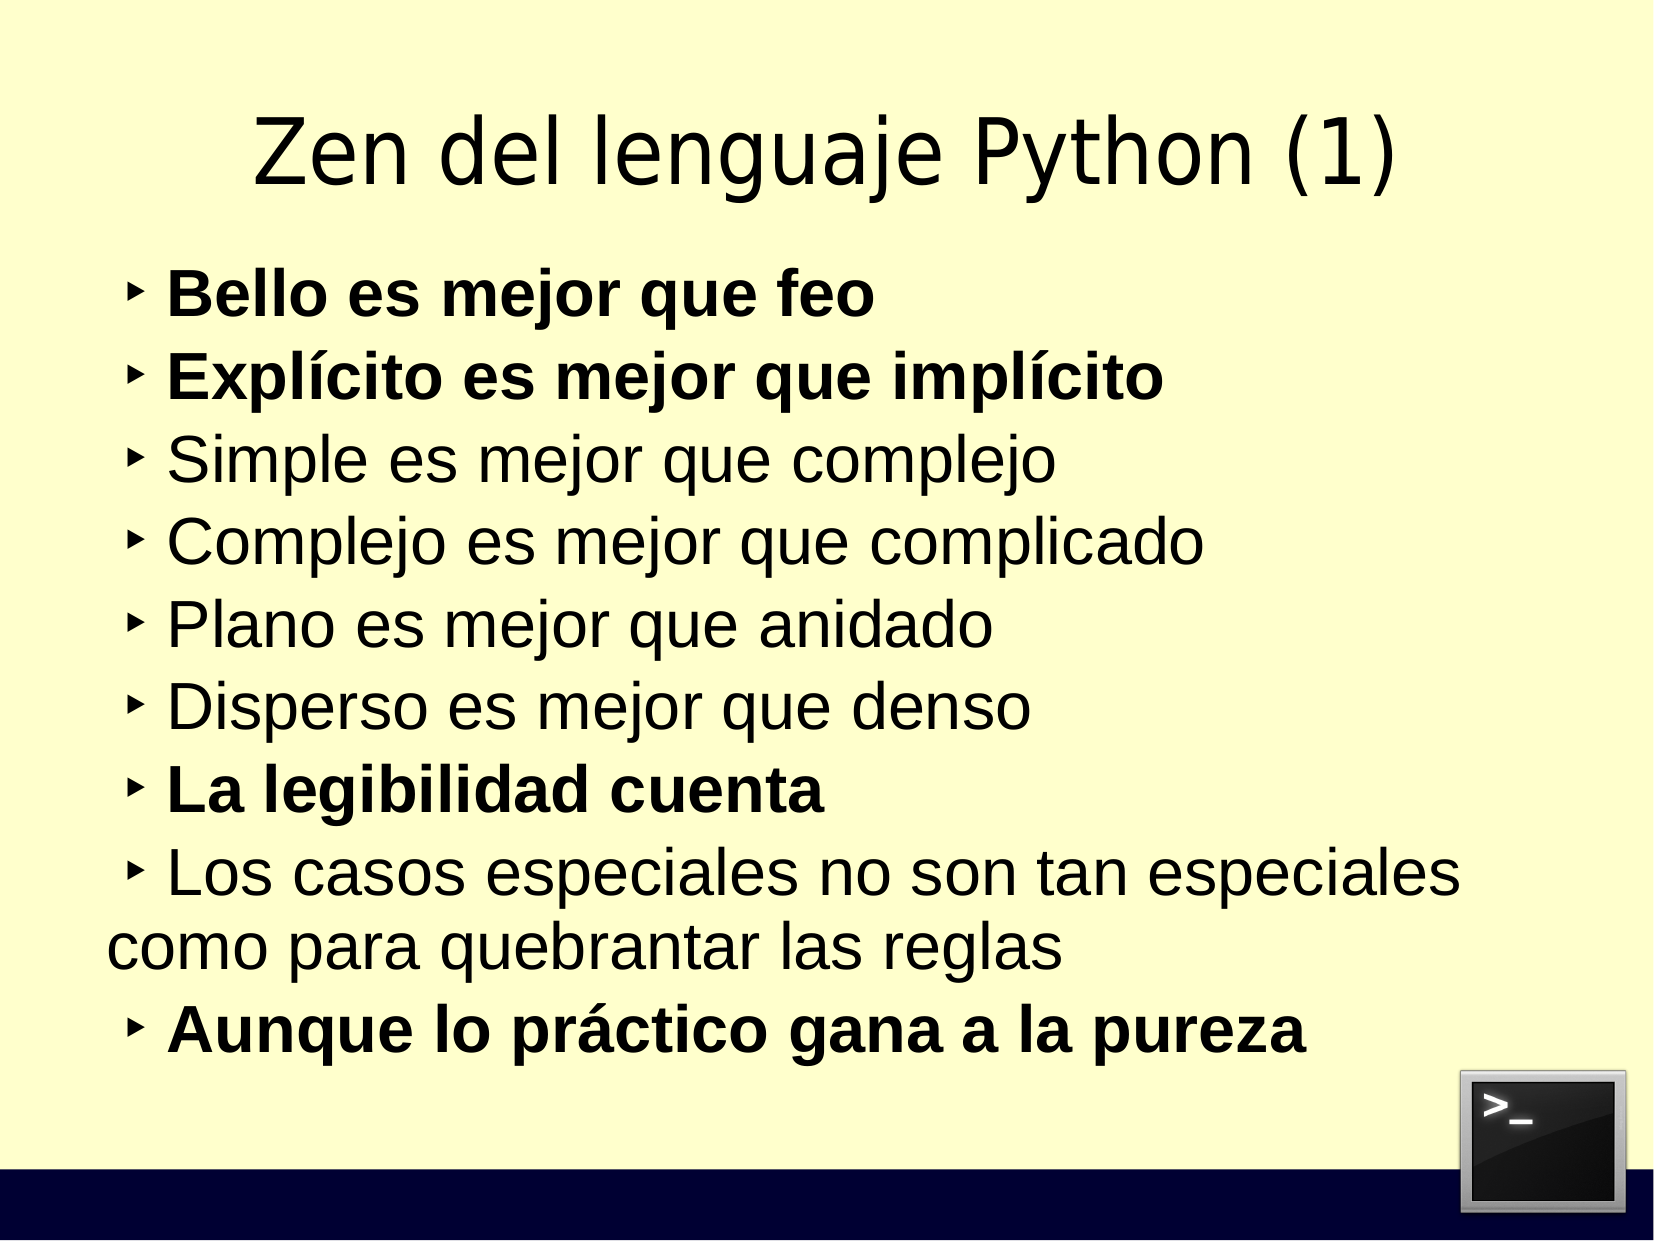

# Zen del lenguaje Python (1)
‣ Bello es mejor que feo
‣ Explícito es mejor que implícito
‣ Simple es mejor que complejo
‣ Complejo es mejor que complicado
‣ Plano es mejor que anidado
‣ Disperso es mejor que denso
‣ La legibilidad cuenta
‣ Los casos especiales no son tan especiales como para quebrantar las reglas
‣ Aunque lo práctico gana a la pureza